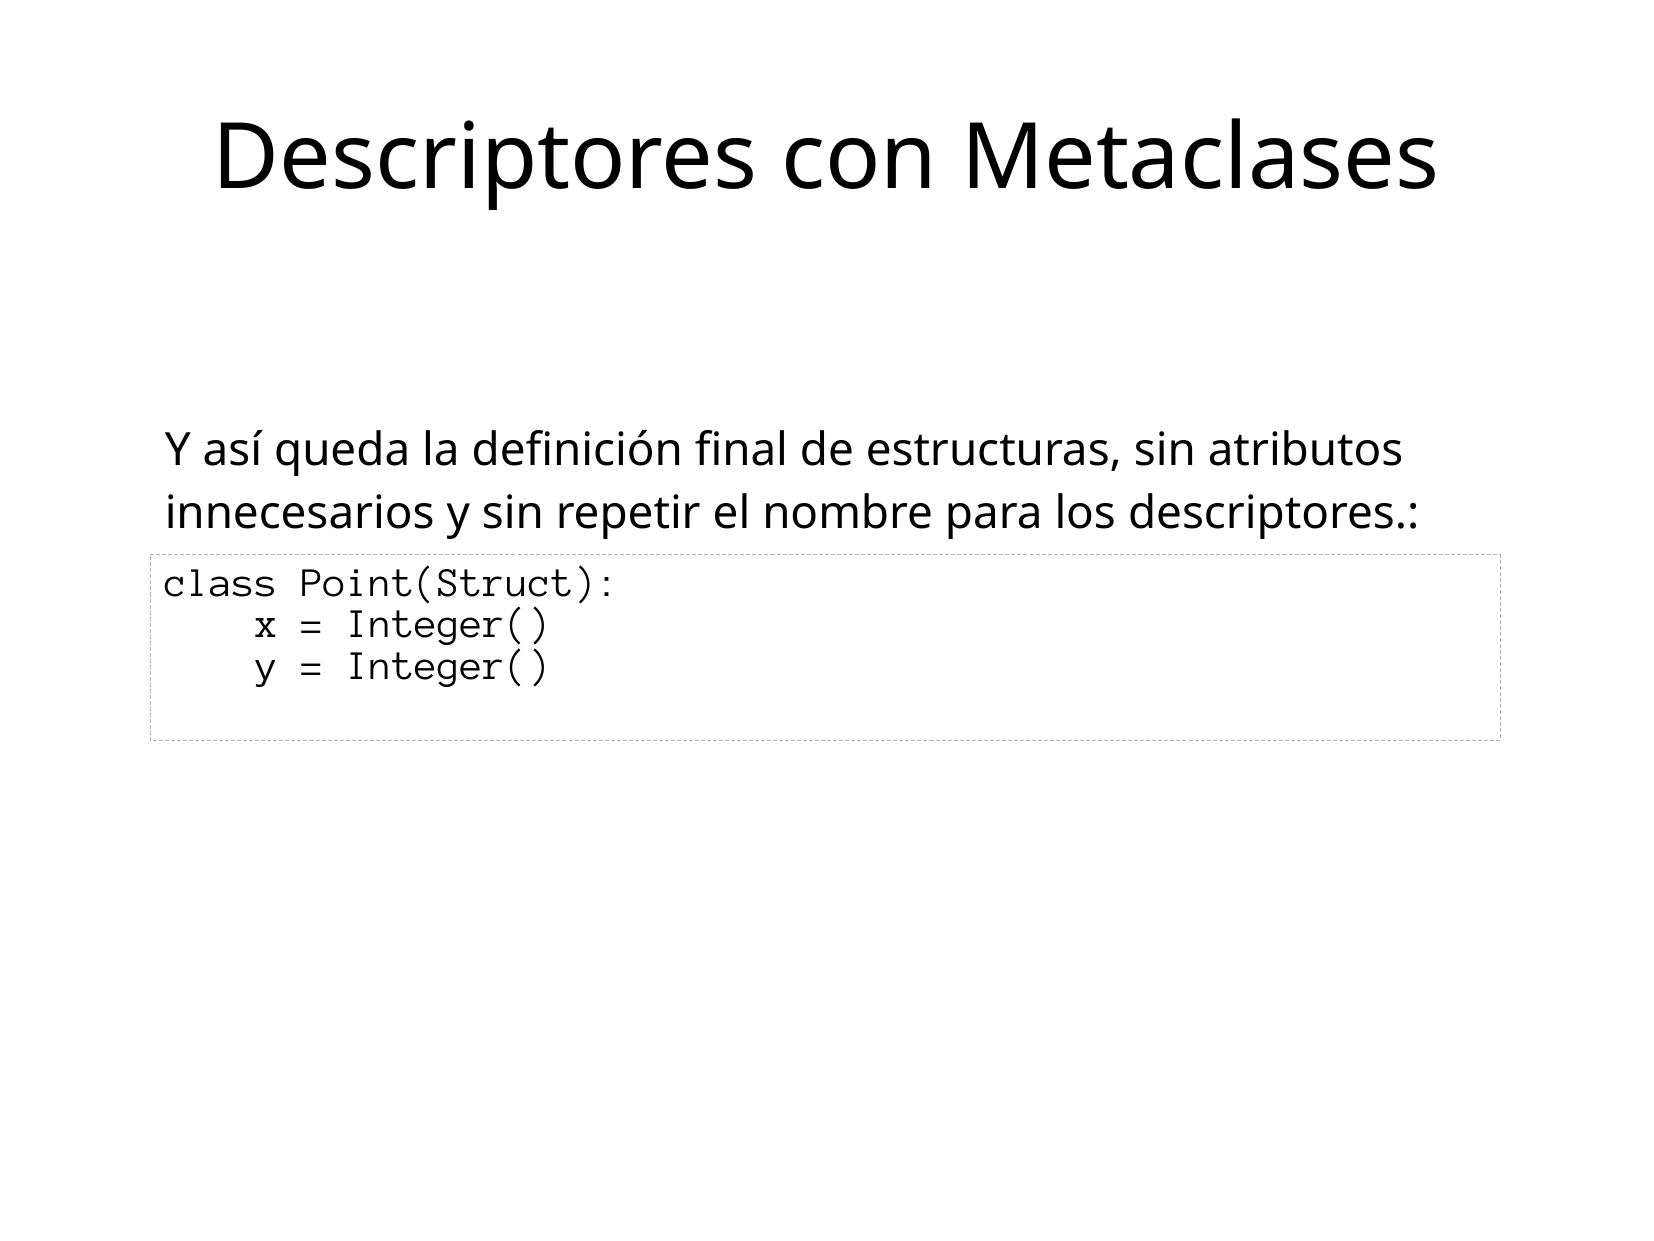

# Descriptores con Metaclases
Y así queda la definición final de estructuras, sin atributos innecesarios y sin repetir el nombre para los descriptores.:
class Point(Struct):
 x = Integer()
 y = Integer()